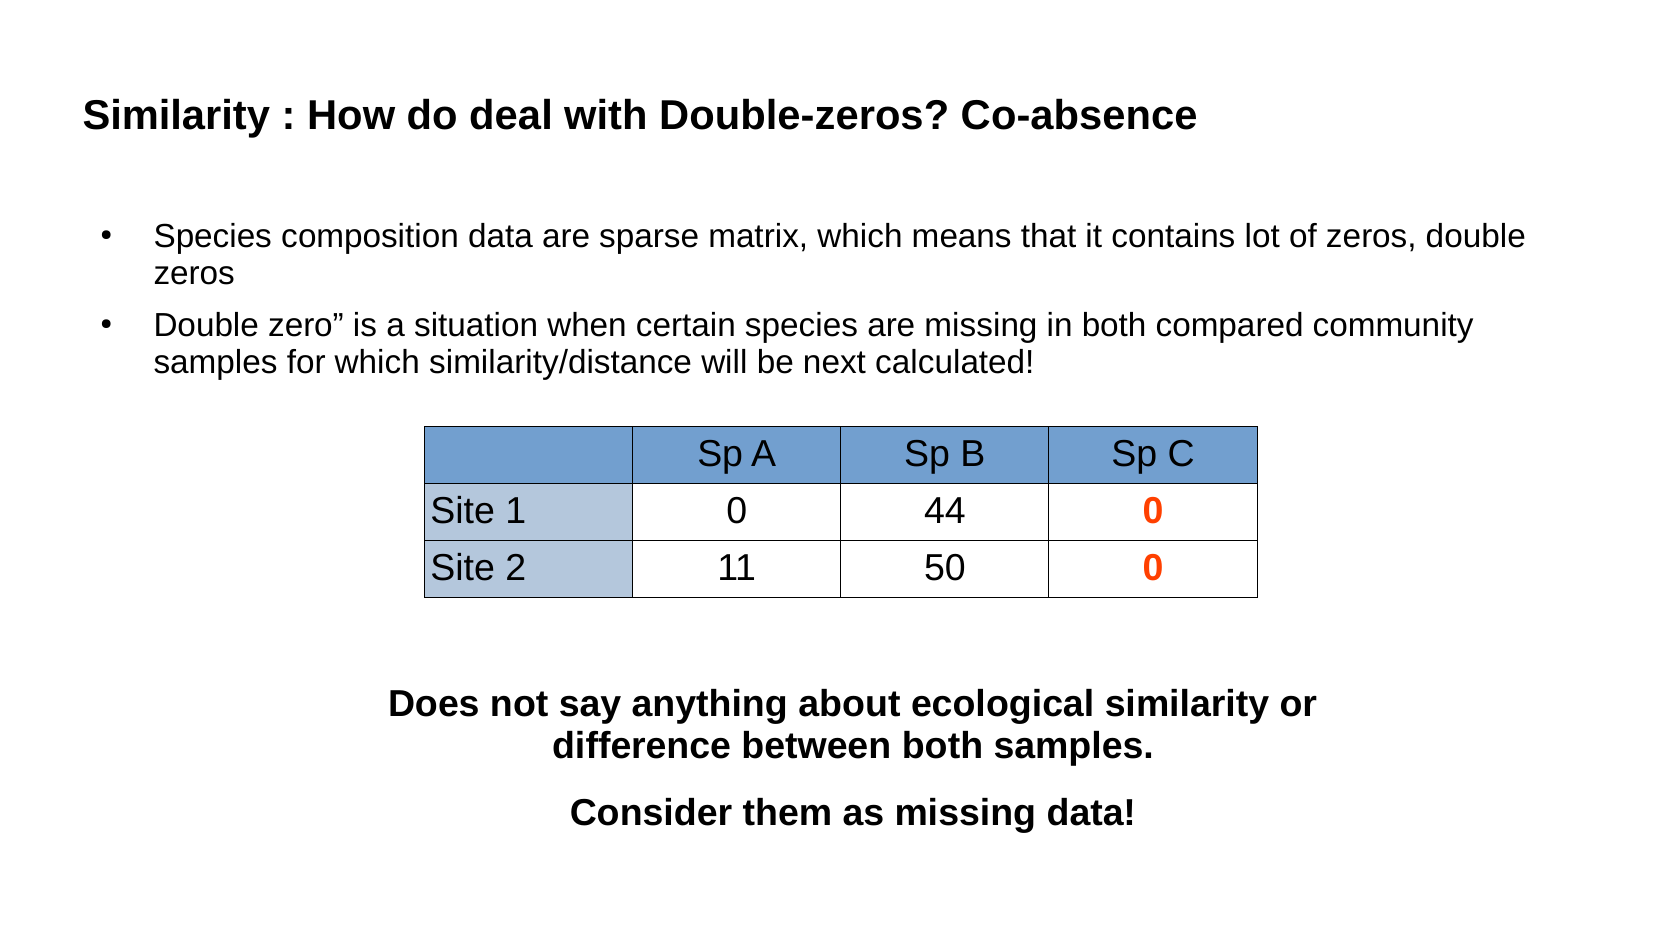

# Similarity : How do deal with Double-zeros? Co-absence
Species composition data are sparse matrix, which means that it contains lot of zeros, double zeros
Double zero” is a situation when certain species are missing in both compared community samples for which similarity/distance will be next calculated!
| | Sp A | Sp B | Sp C |
| --- | --- | --- | --- |
| Site 1 | 0 | 44 | 0 |
| Site 2 | 11 | 50 | 0 |
Does not say anything about ecological similarity or difference between both samples.
Consider them as missing data!